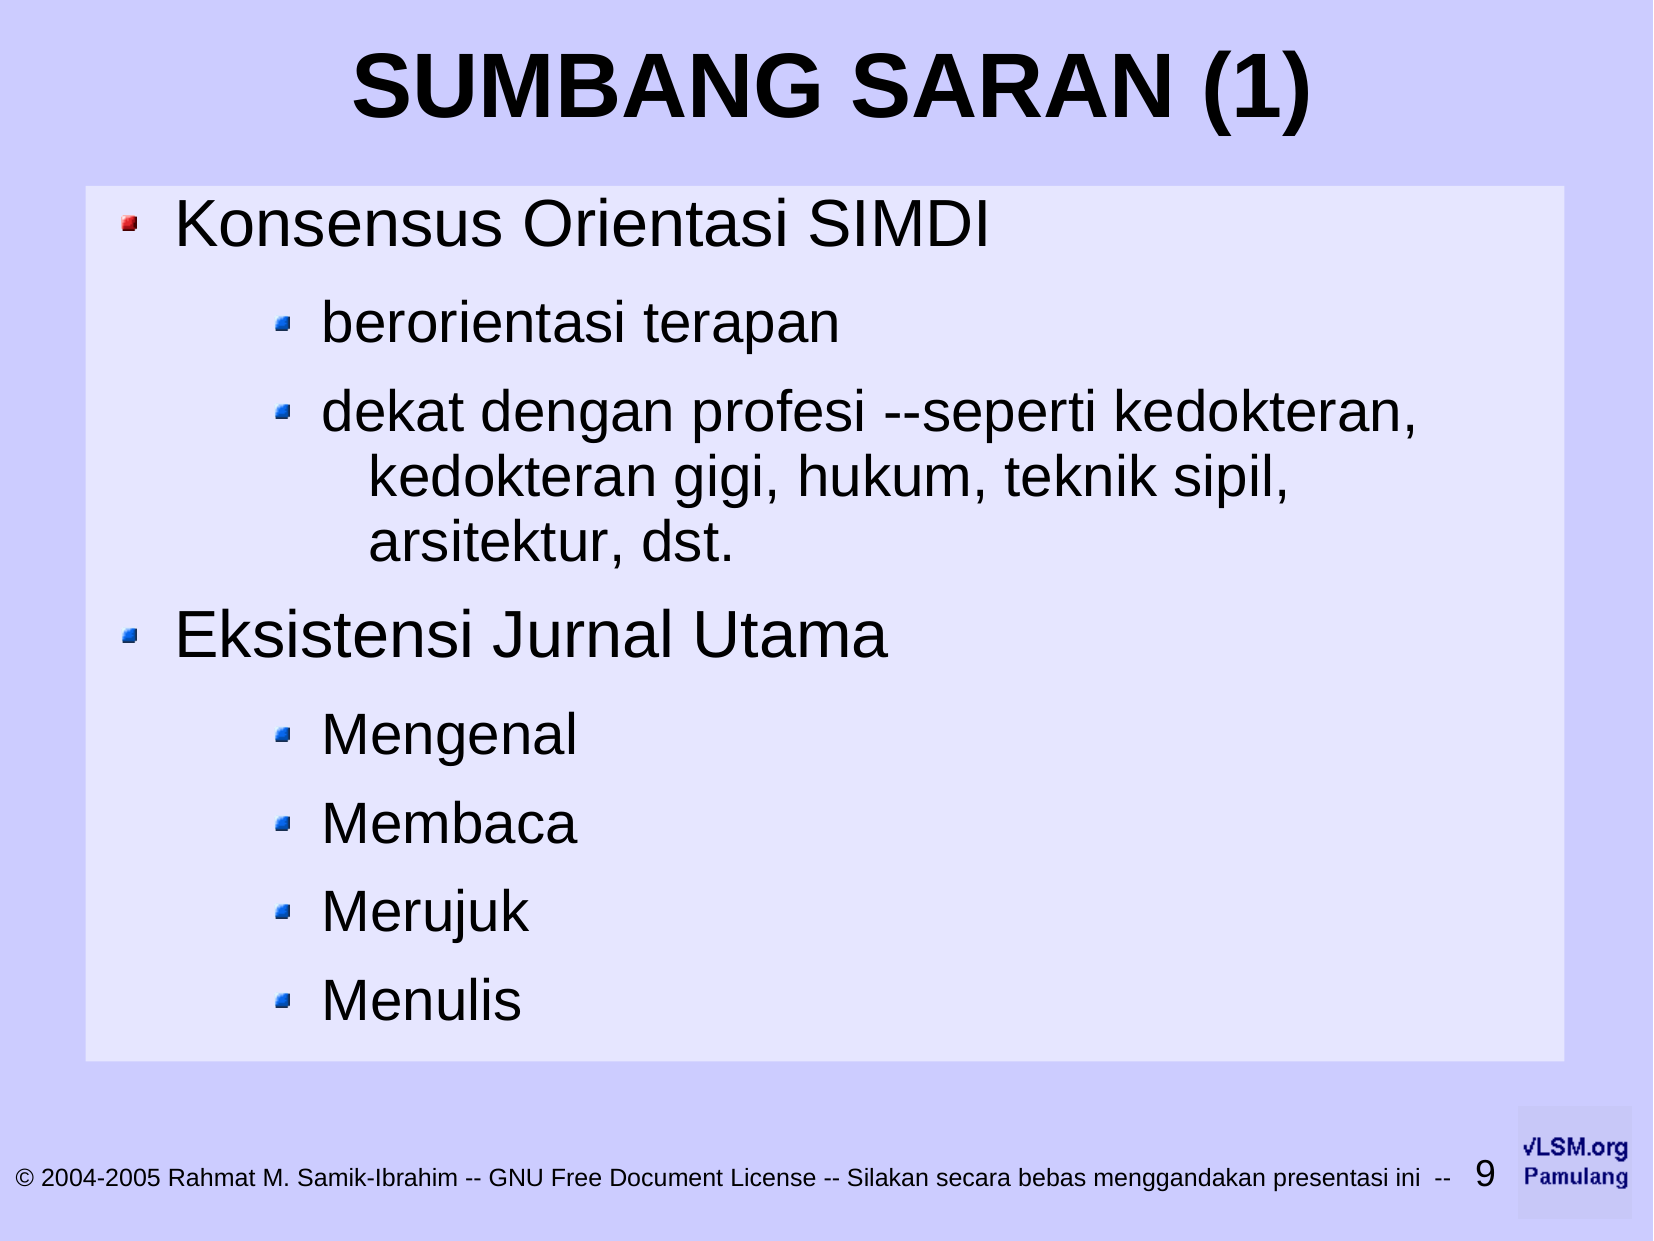

# SUMBANG SARAN (1)
Konsensus Orientasi SIMDI
berorientasi terapan
dekat dengan profesi --seperti kedokteran, kedokteran gigi, hukum, teknik sipil, arsitektur, dst.
Eksistensi Jurnal Utama
Mengenal
Membaca
Merujuk
Menulis